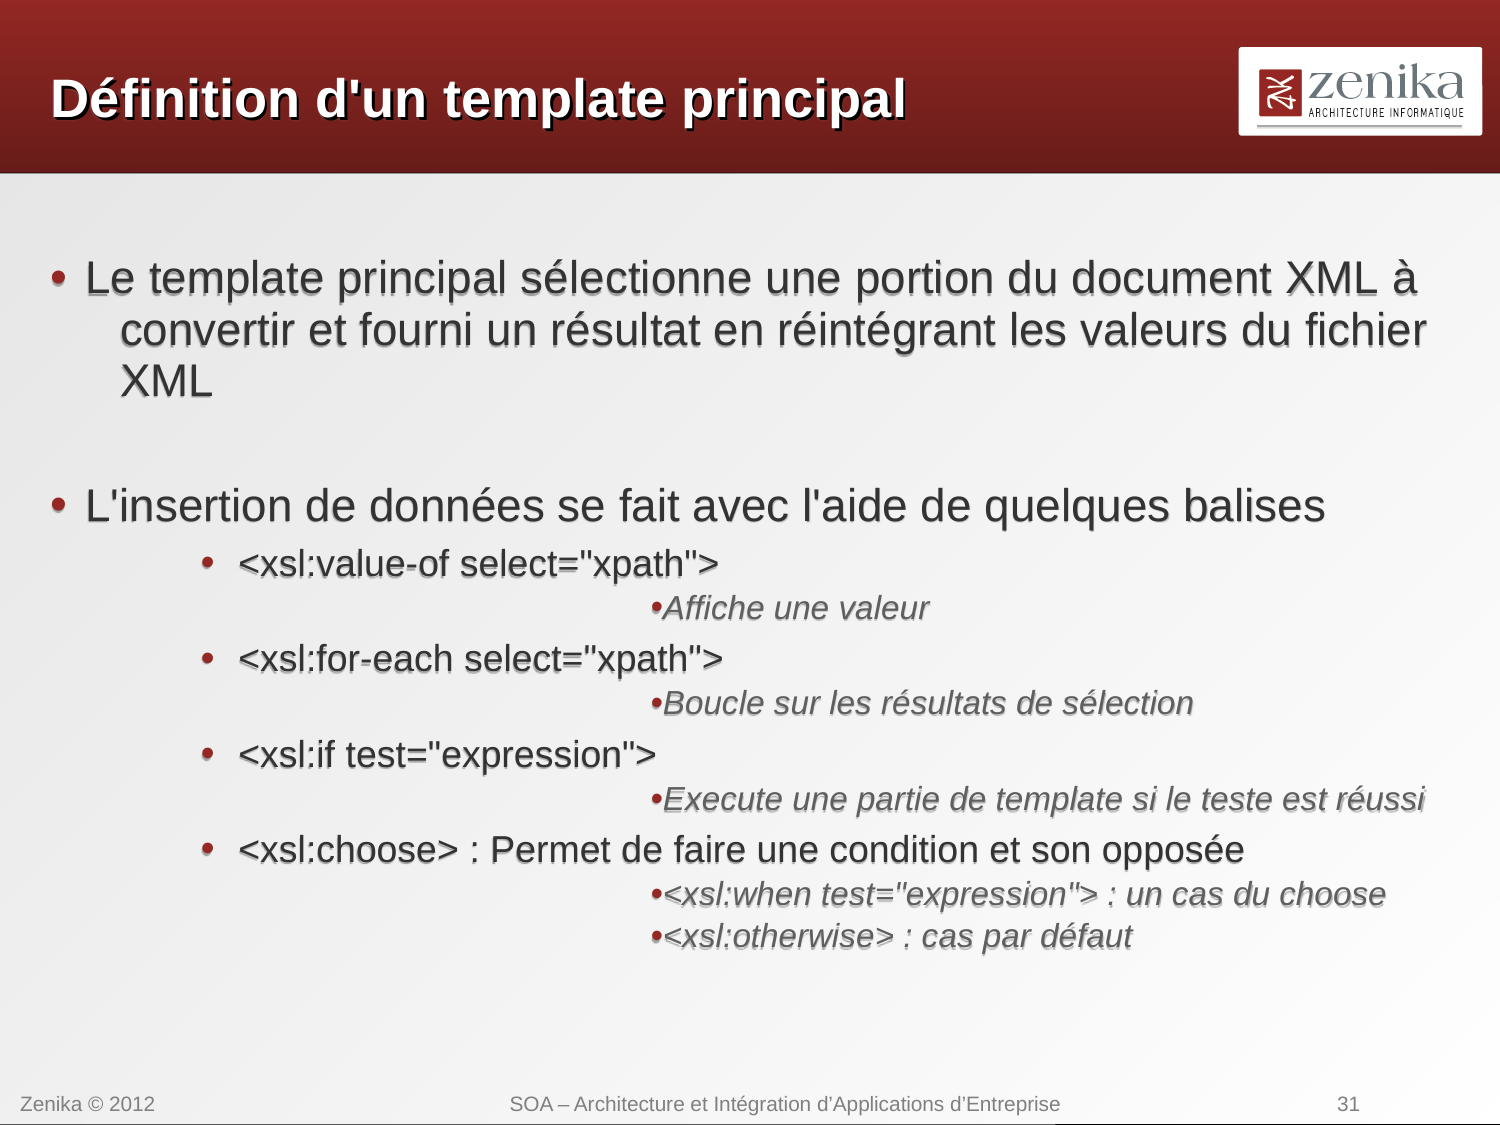

# Définition d'un template principal
Le template principal sélectionne une portion du document XML à convertir et fourni un résultat en réintégrant les valeurs du fichier XML
L'insertion de données se fait avec l'aide de quelques balises
<xsl:value-of select="xpath">
Affiche une valeur
<xsl:for-each select="xpath">
Boucle sur les résultats de sélection
<xsl:if test="expression">
Execute une partie de template si le teste est réussi
<xsl:choose> : Permet de faire une condition et son opposée
<xsl:when test="expression"> : un cas du choose
<xsl:otherwise> : cas par défaut